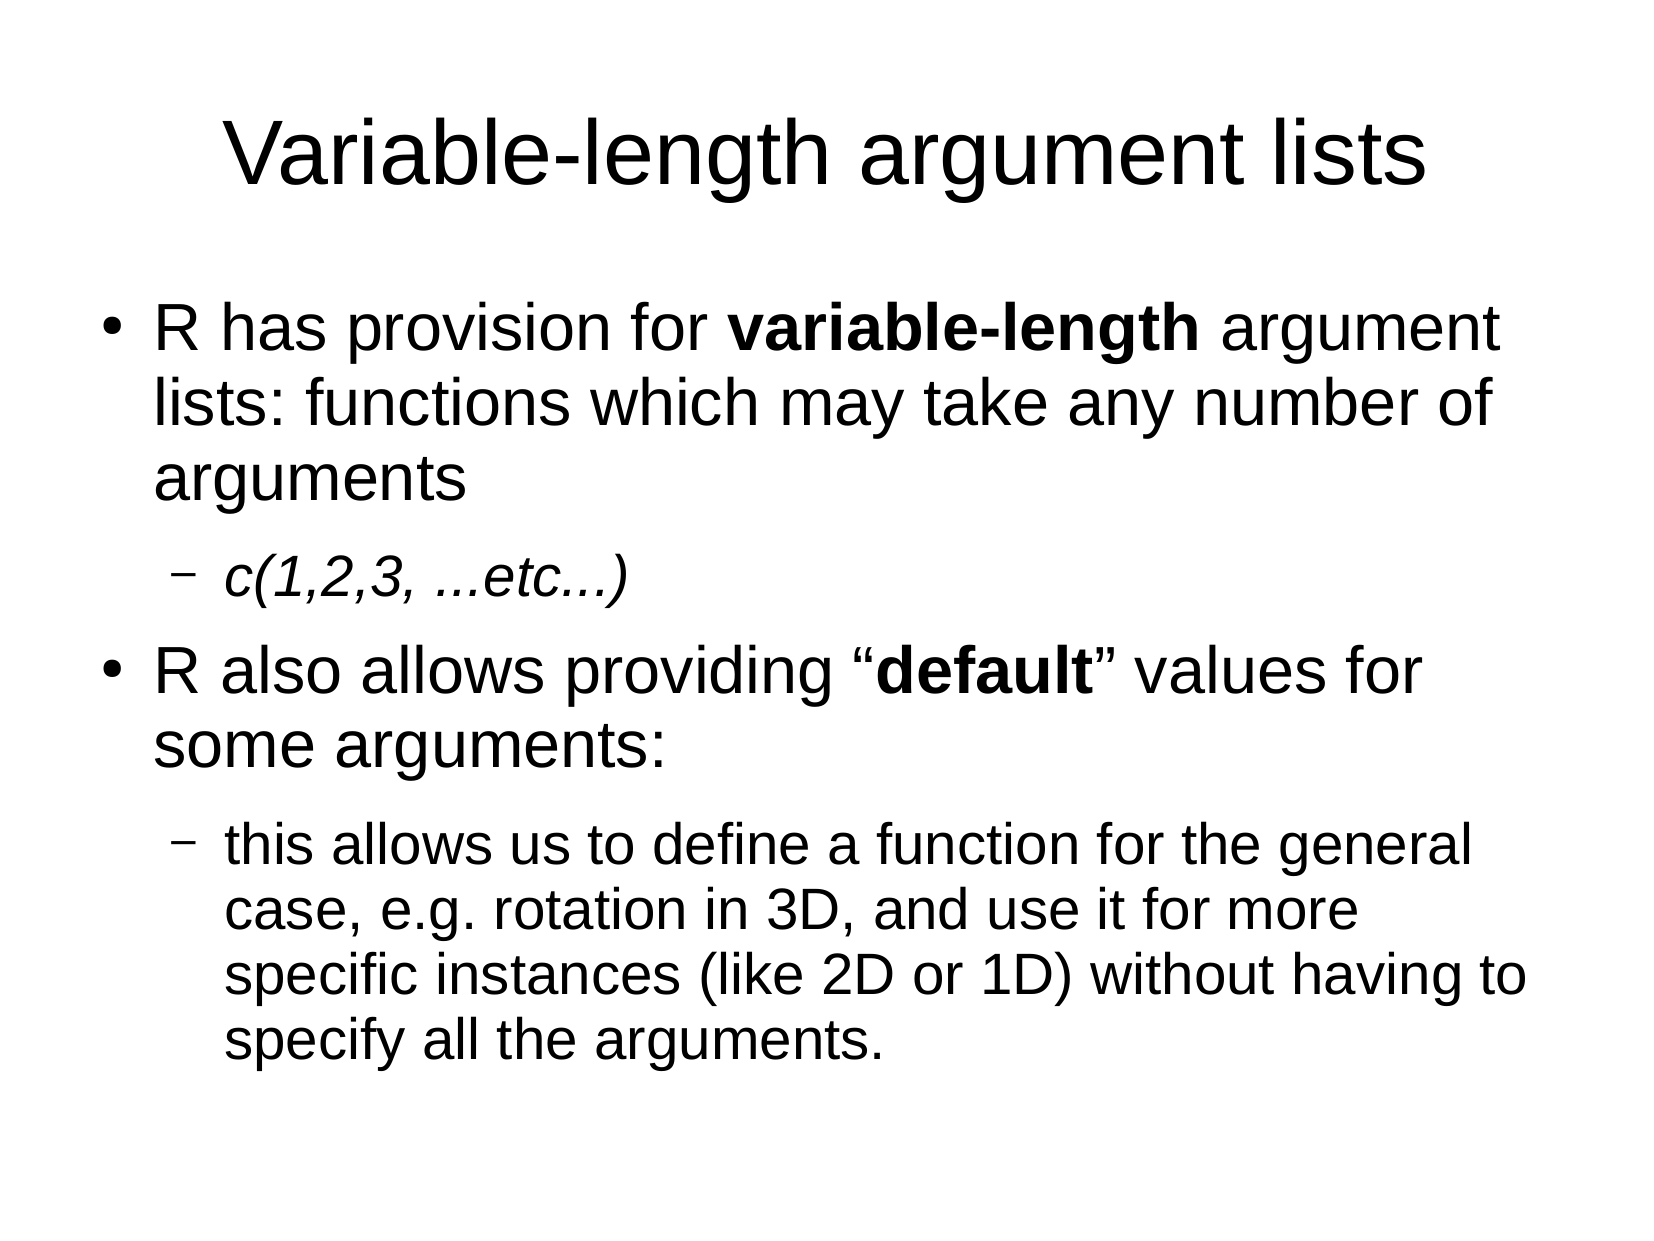

# Variable-length argument lists
R has provision for variable-length argument lists: functions which may take any number of arguments
c(1,2,3, ...etc...)
R also allows providing “default” values for some arguments:
this allows us to define a function for the general case, e.g. rotation in 3D, and use it for more specific instances (like 2D or 1D) without having to specify all the arguments.